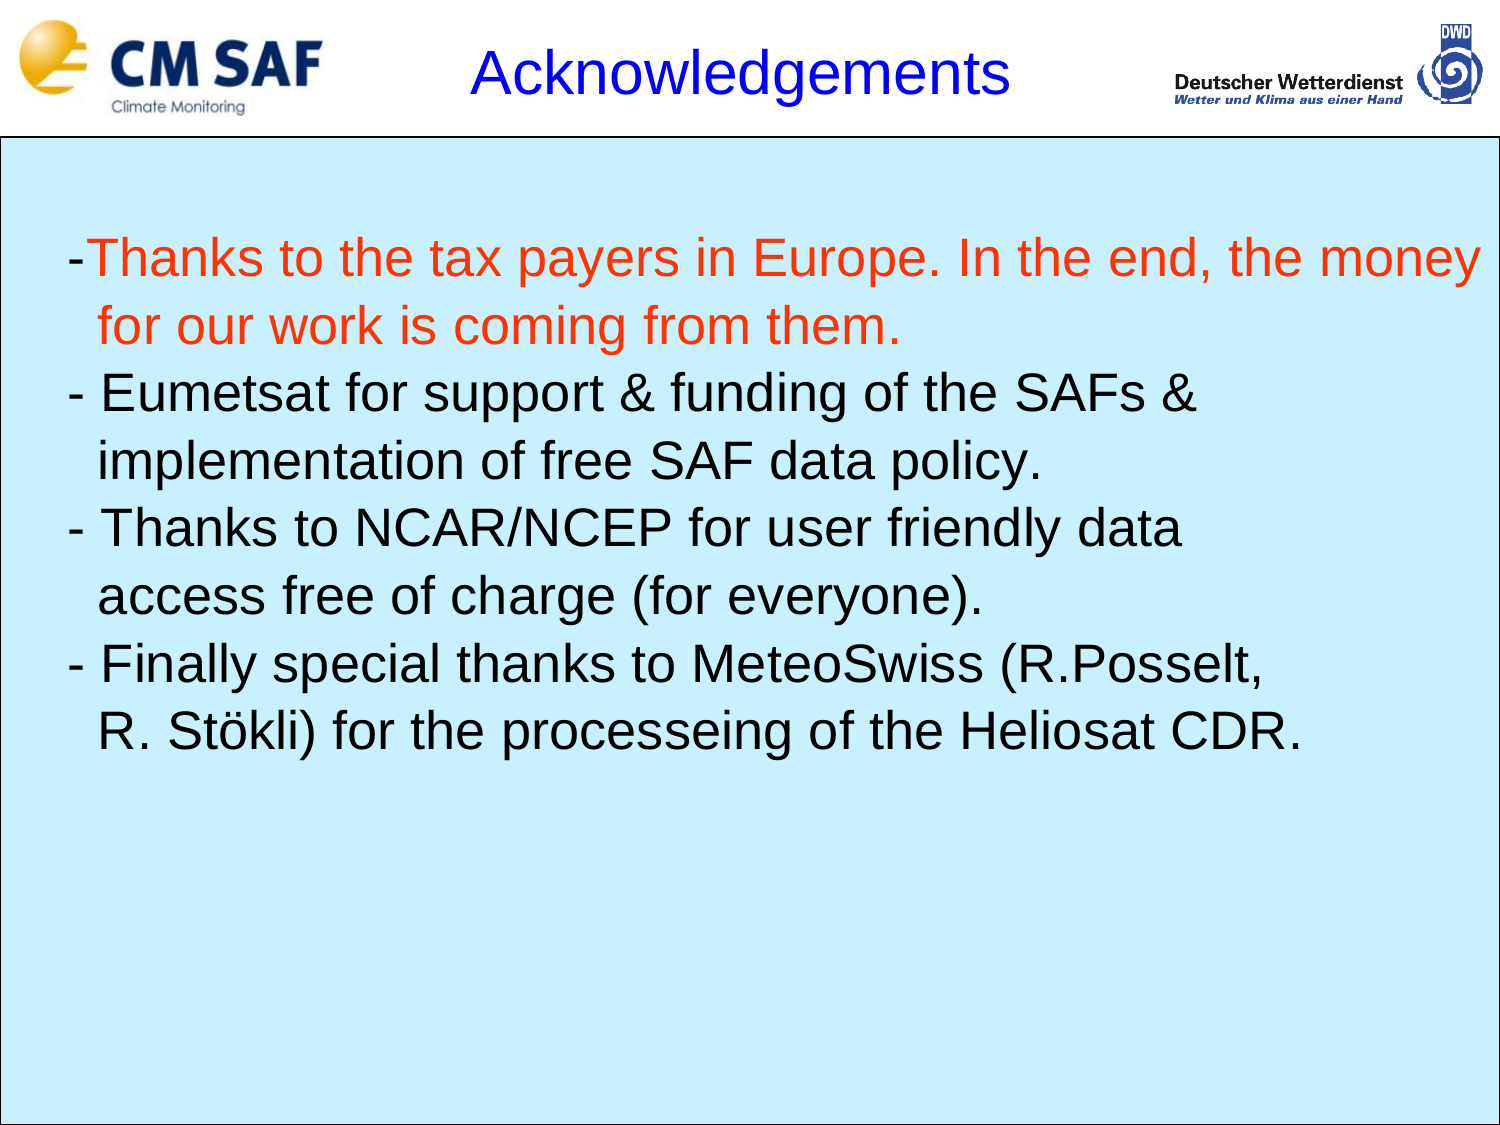

Acknowledgements
-Thanks to the tax payers in Europe. In the end, the money
 for our work is coming from them.
- Eumetsat for support & funding of the SAFs &
 implementation of free SAF data policy.
- Thanks to NCAR/NCEP for user friendly data
 access free of charge (for everyone).
- Finally special thanks to MeteoSwiss (R.Posselt,
 R. Stökli) for the processeing of the Heliosat CDR.